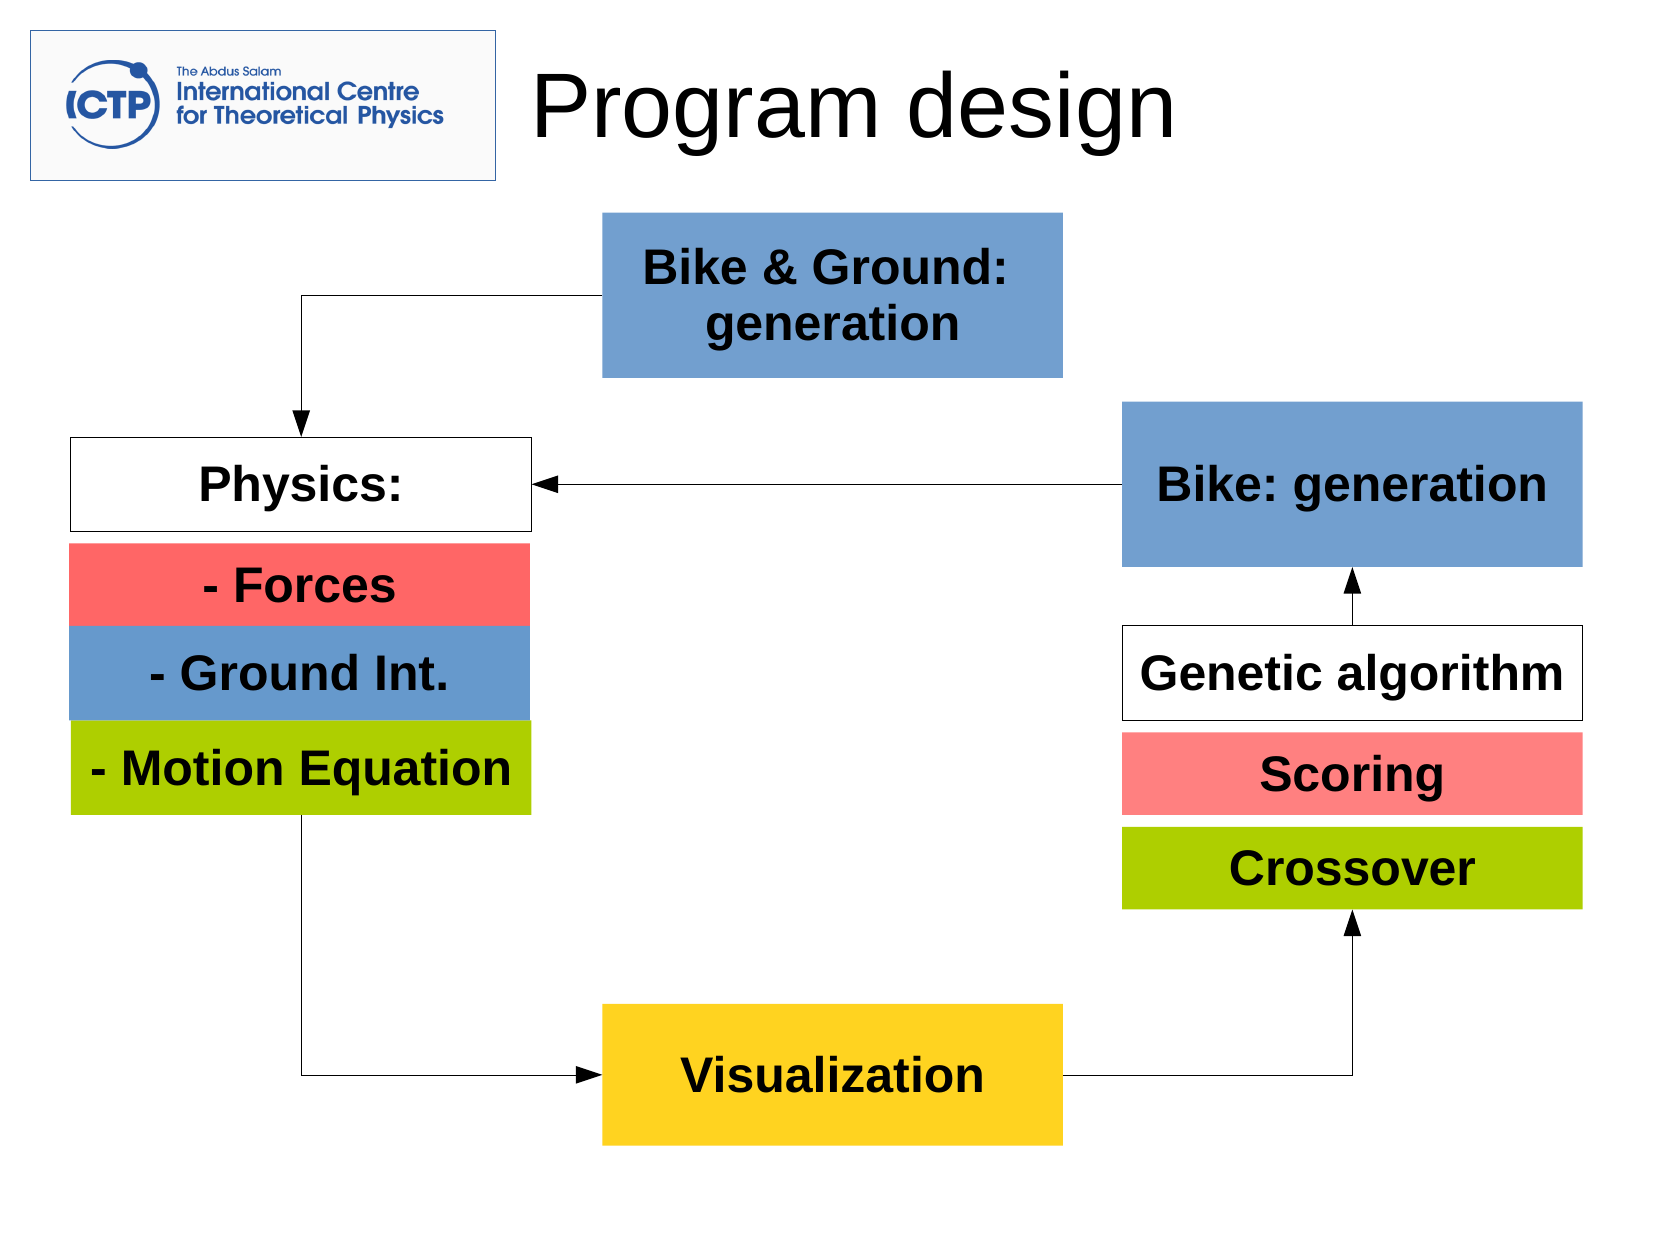

Program design
Bike & Ground:
generation
Bike: generation
Physics:
- Forces
- Ground Int.
Genetic algorithm
- Motion Equation
Scoring
Crossover
Visualization